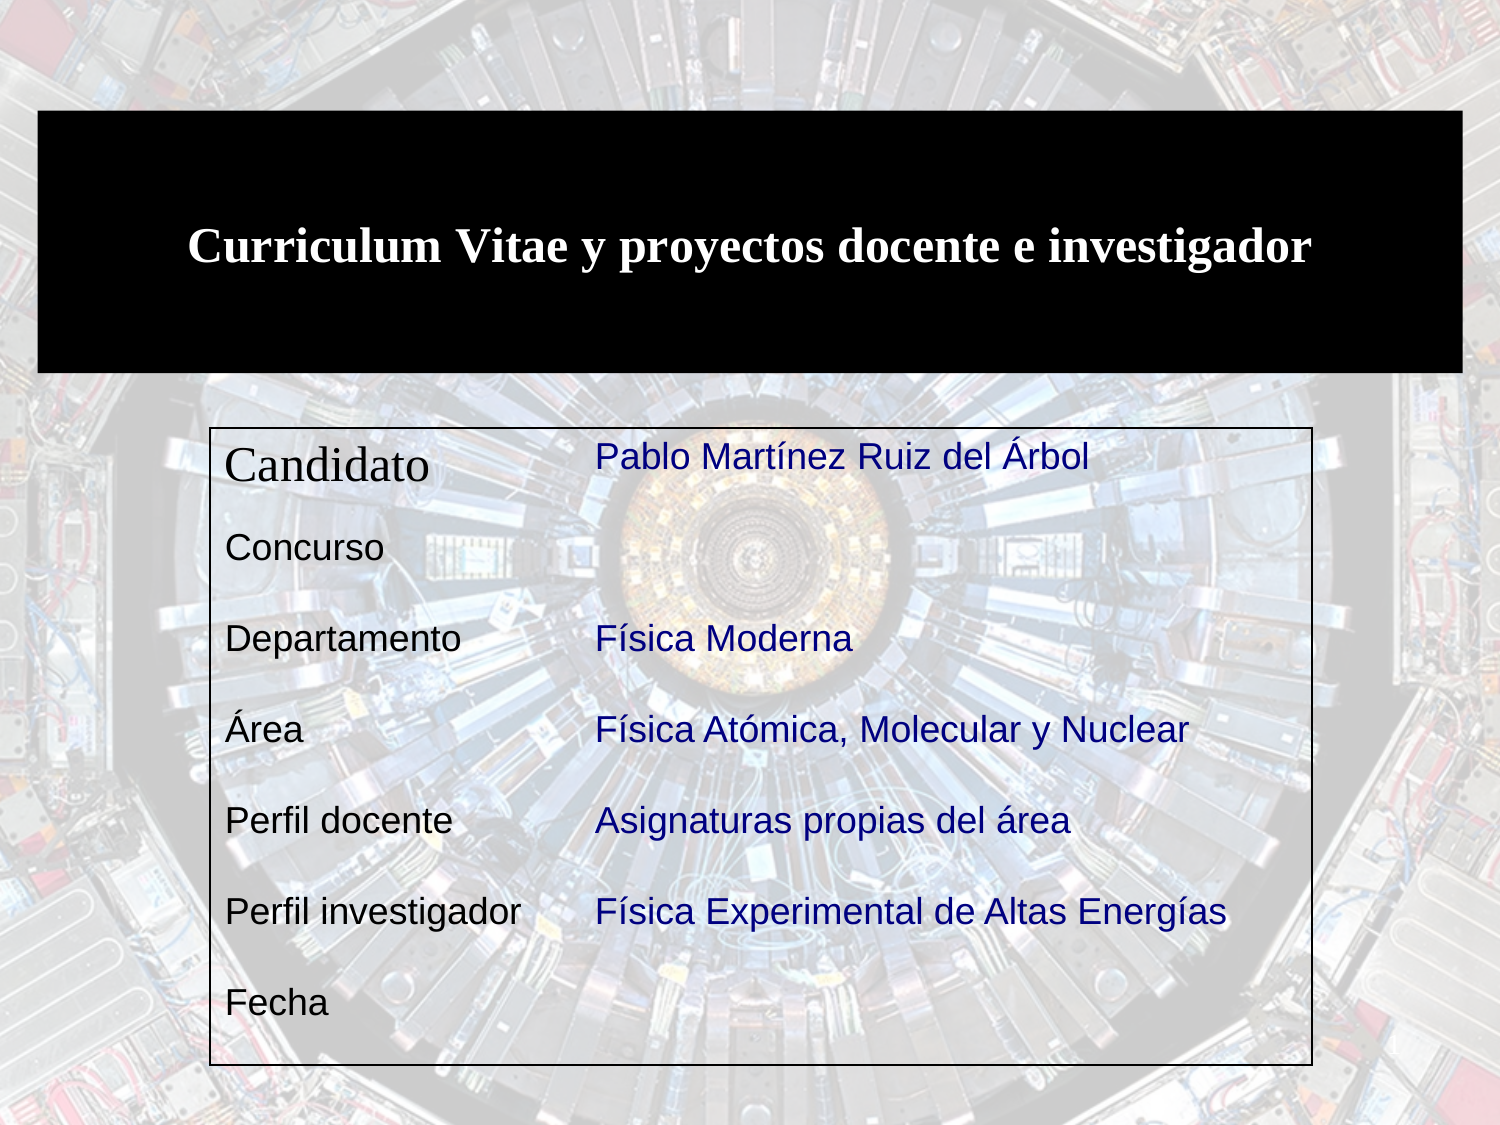

Curriculum Vitae y proyectos docente e investigador
| Candidato | Pablo Martínez Ruiz del Árbol |
| --- | --- |
| Concurso | |
| Departamento | Física Moderna |
| Área | Física Atómica, Molecular y Nuclear |
| Perfil docente | Asignaturas propias del área |
| Perfil investigador | Física Experimental de Altas Energías |
| Fecha | |
1